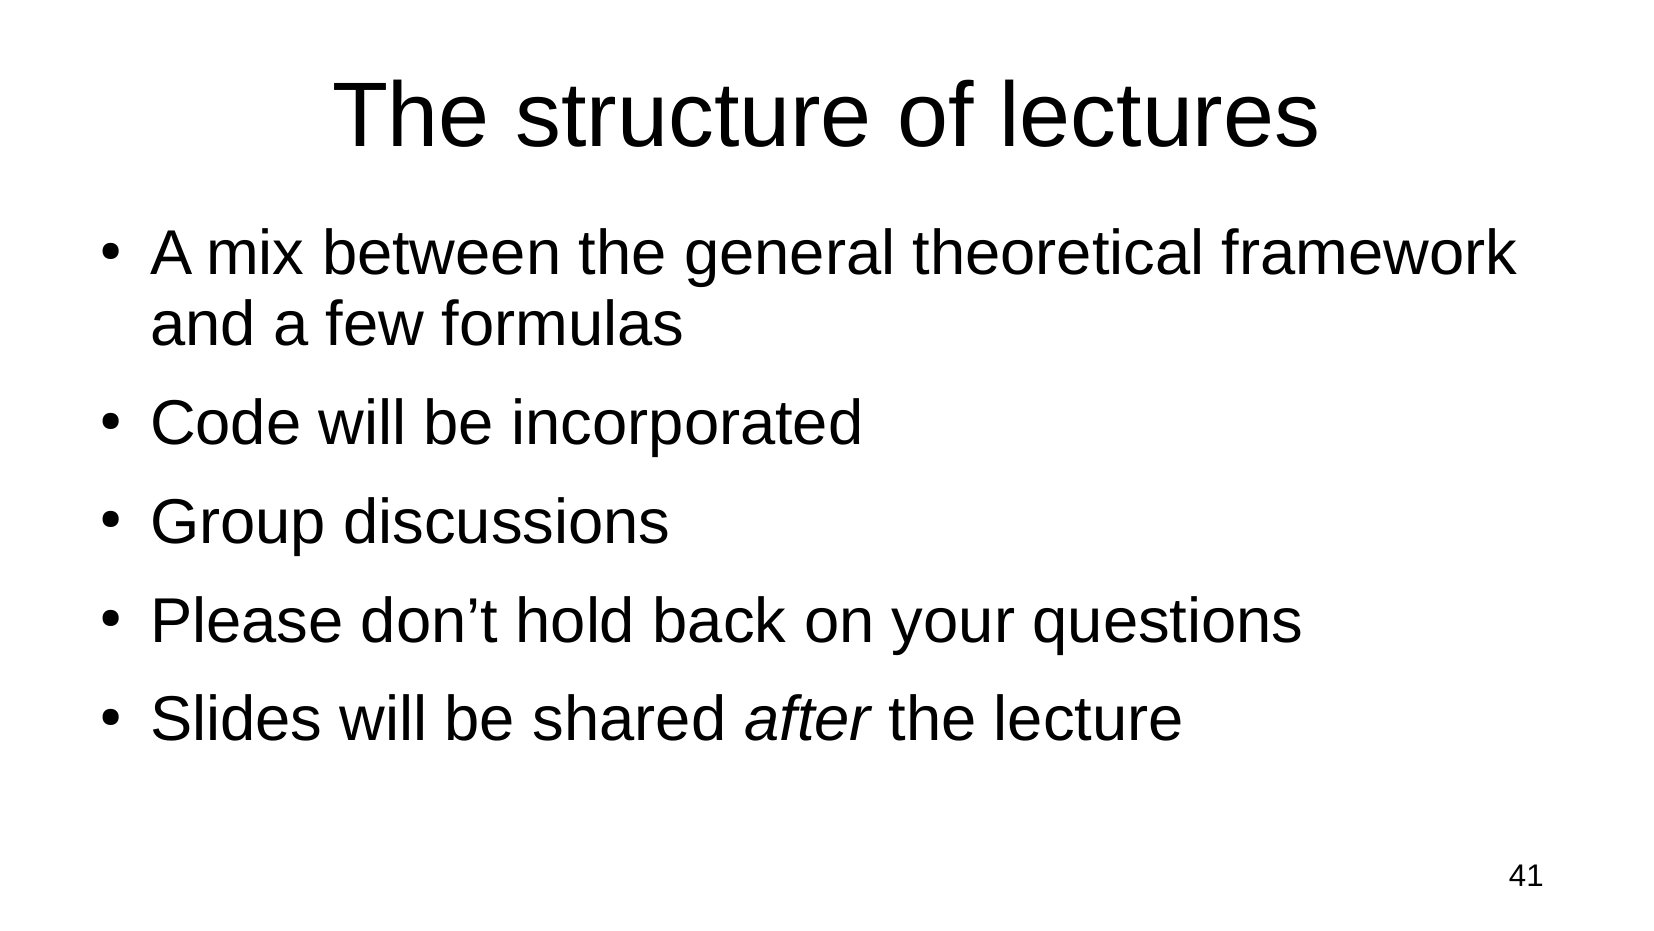

# The structure of lectures
A mix between the general theoretical framework and a few formulas
Code will be incorporated
Group discussions
Please don’t hold back on your questions
Slides will be shared after the lecture